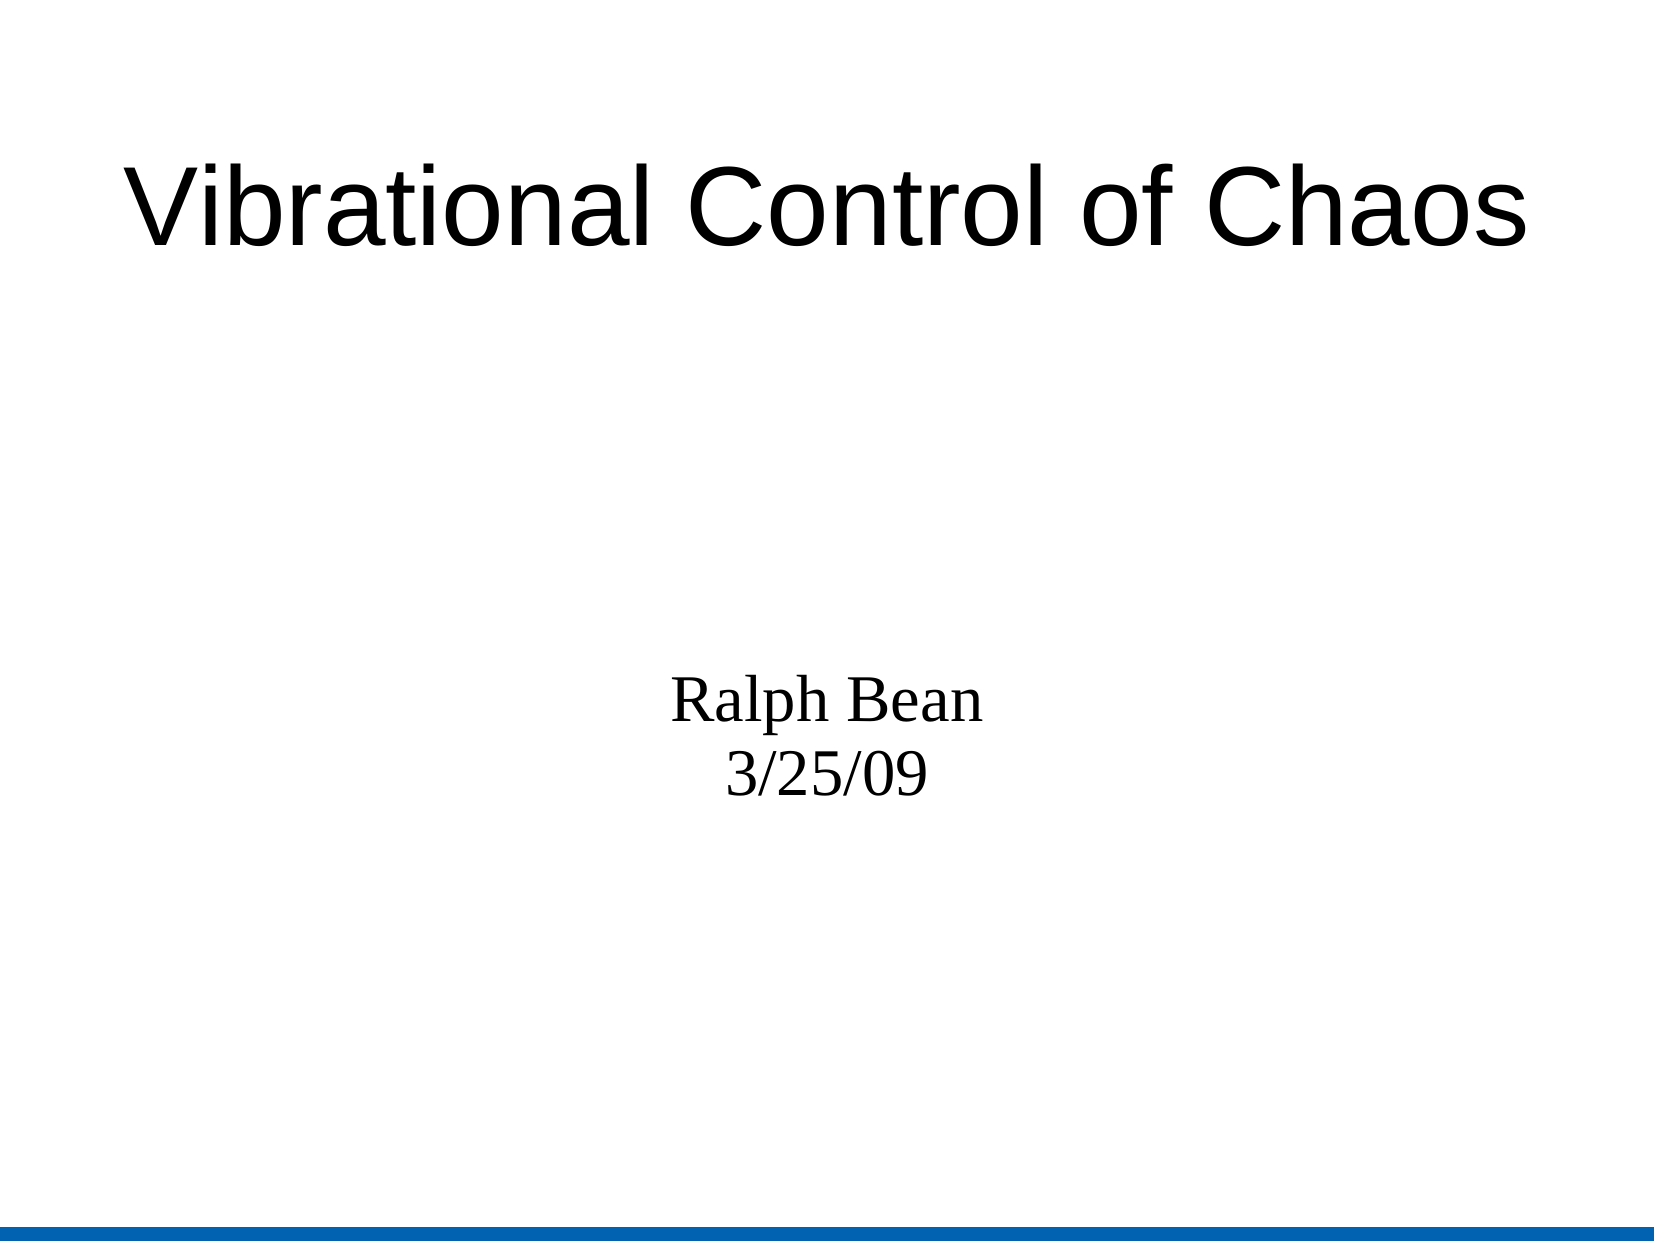

# Vibrational Control of Chaos
Ralph Bean
3/25/09